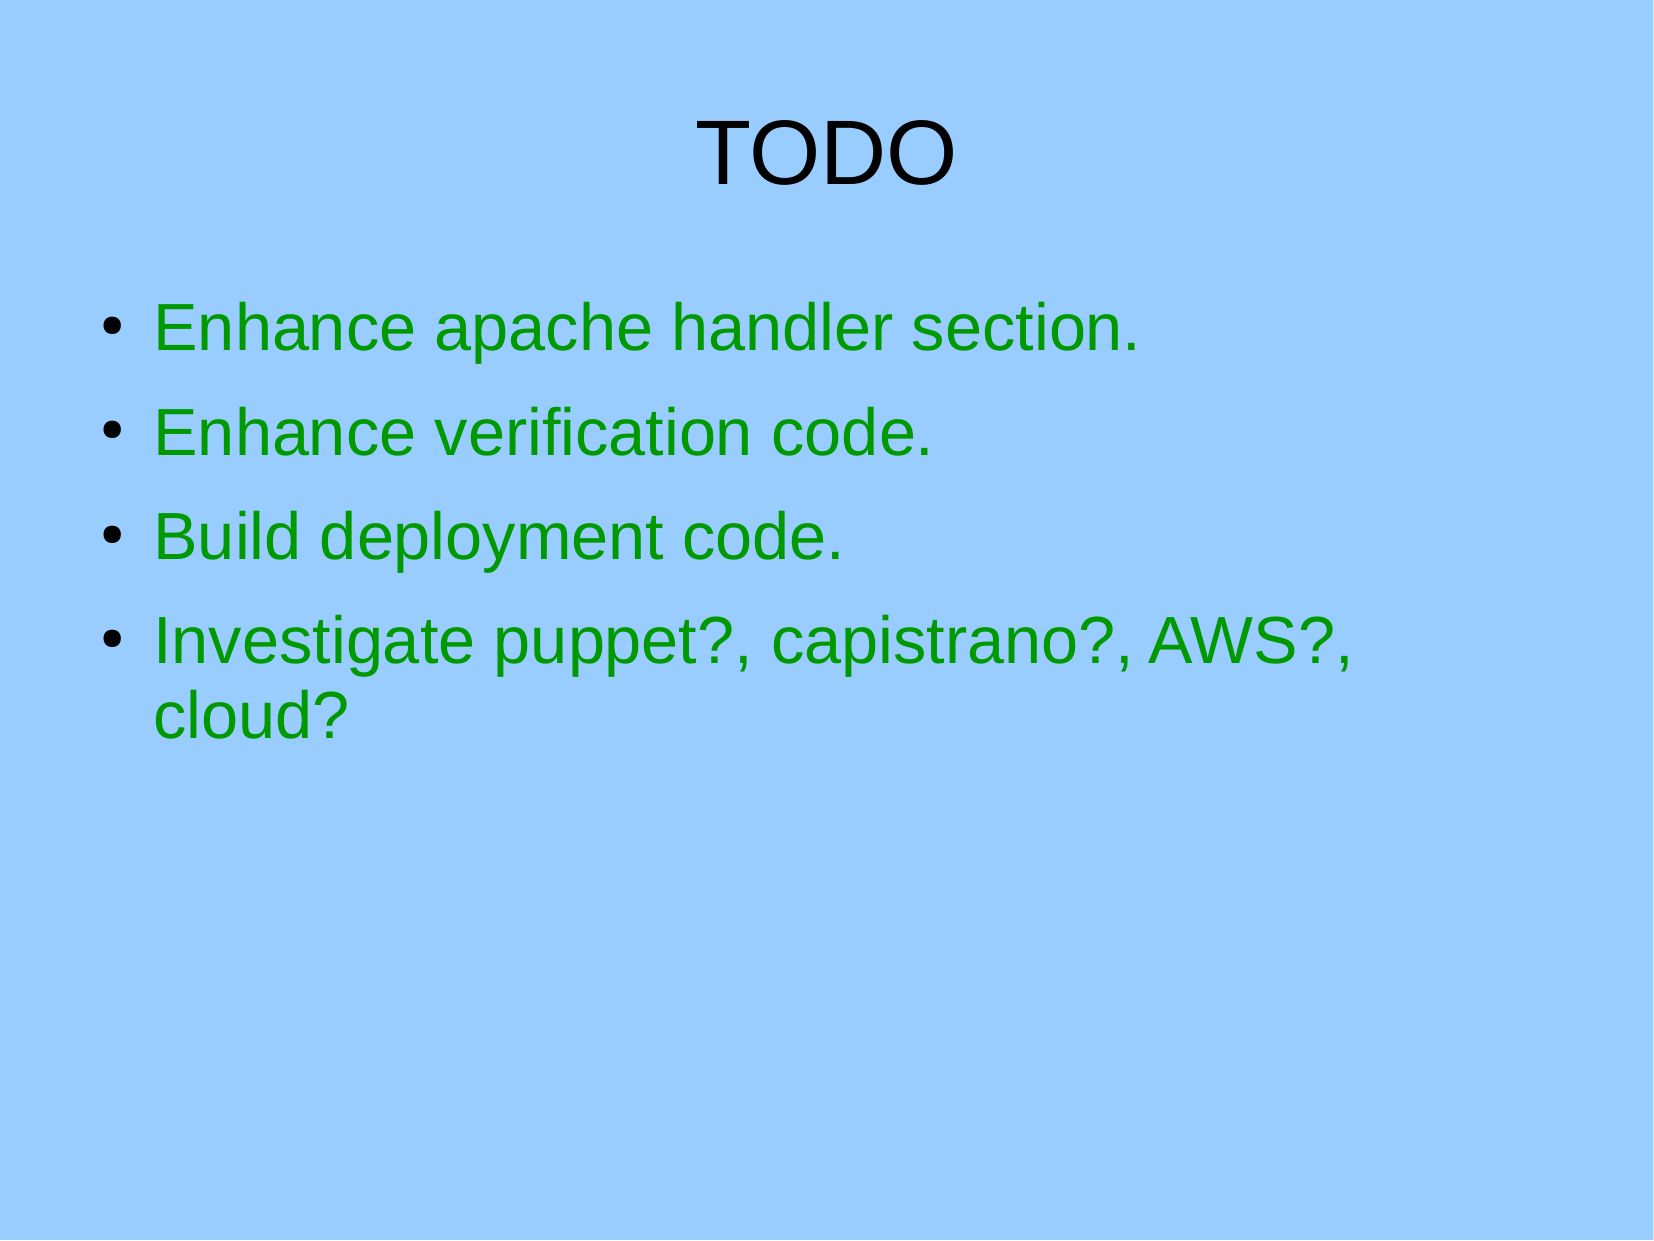

# TODO
Enhance apache handler section.
Enhance verification code.
Build deployment code.
Investigate puppet?, capistrano?, AWS?, cloud?